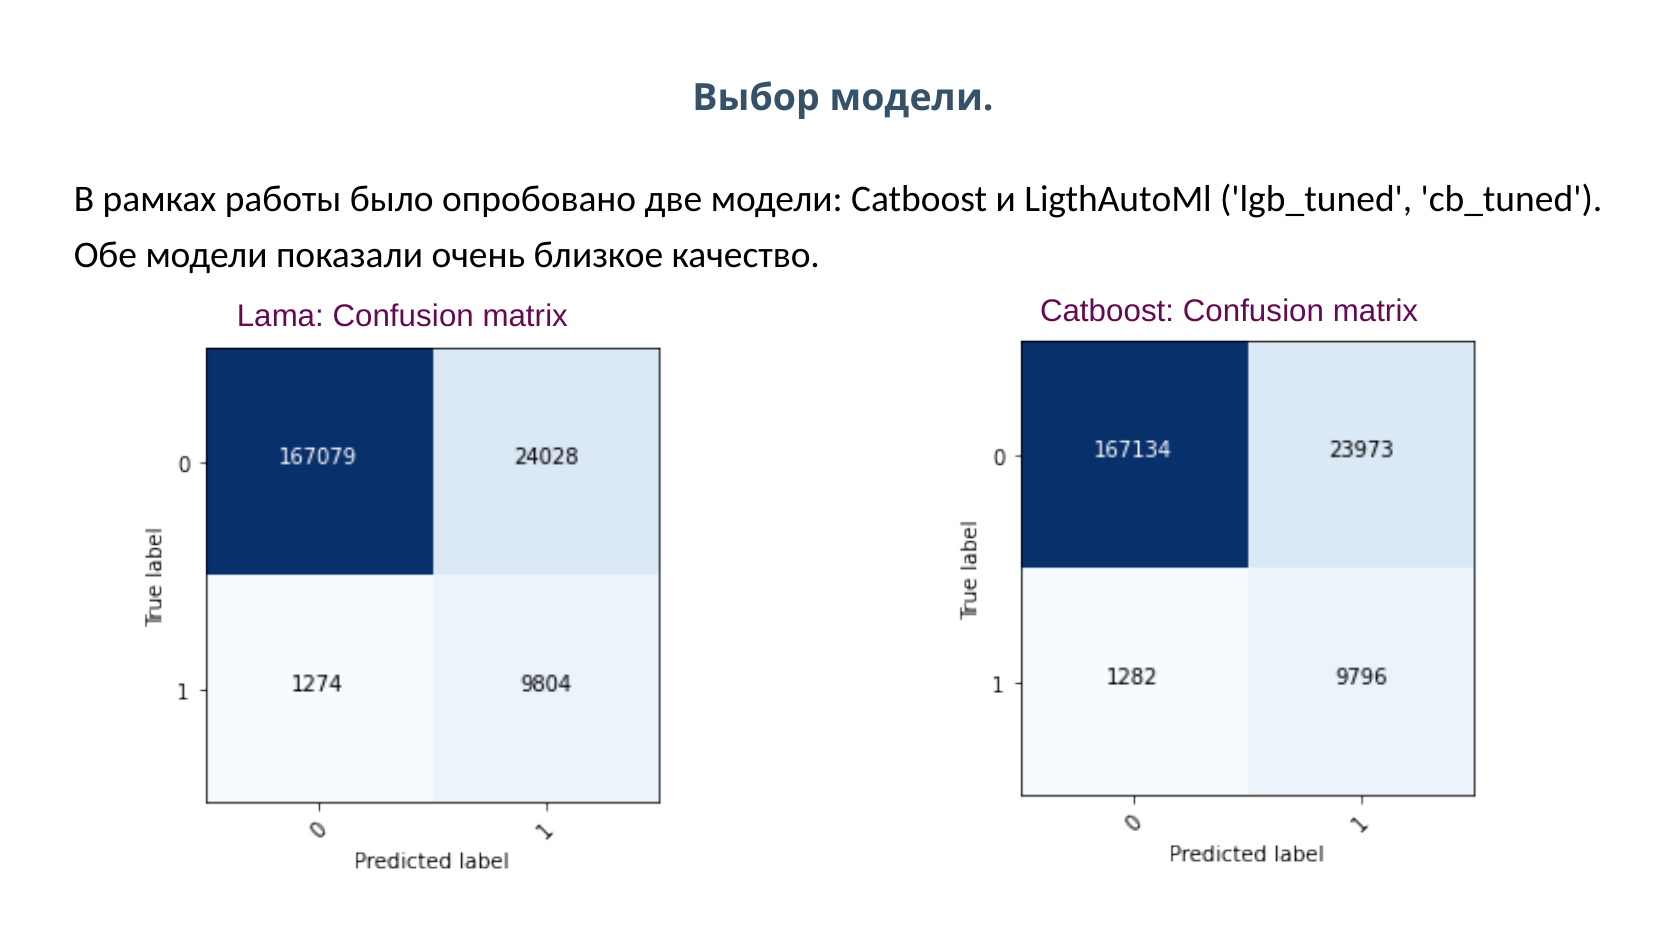

Выбор модели.
В рамках работы было опробовано две модели: Catboost и LigthAutoMl ('lgb_tuned', 'cb_tuned'). Обе модели показали очень близкое качество.
Catboost: Confusion matrix
Lama: Confusion matrix